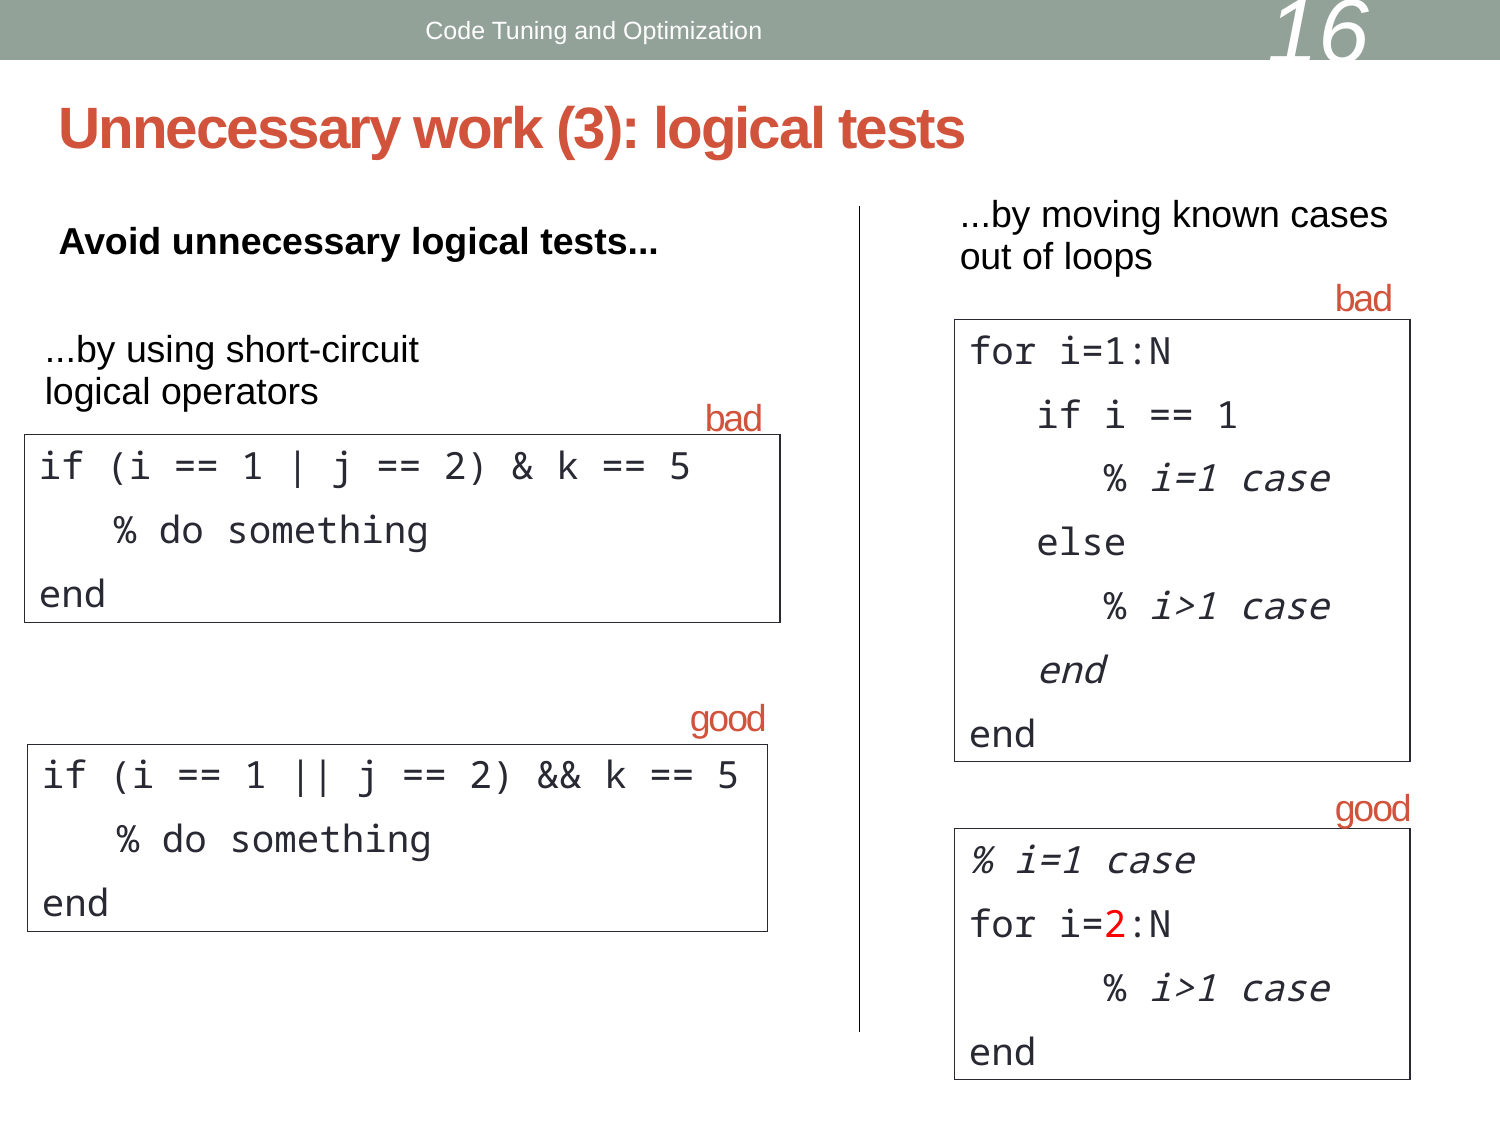

Code Tuning and Optimization
# Unnecessary work (3): logical tests
...by moving known cases out of loops
Avoid unnecessary logical tests...
bad
for i=1:N
 if i == 1
 % i=1 case
 else
 % i>1 case
 end
end
...by using short-circuit logical operators
bad
if (i == 1 | j == 2) & k == 5
	% do something
end
good
if (i == 1 || j == 2) && k == 5
	% do something
end
good
% i=1 case
for i=2:N
 % i>1 case
end